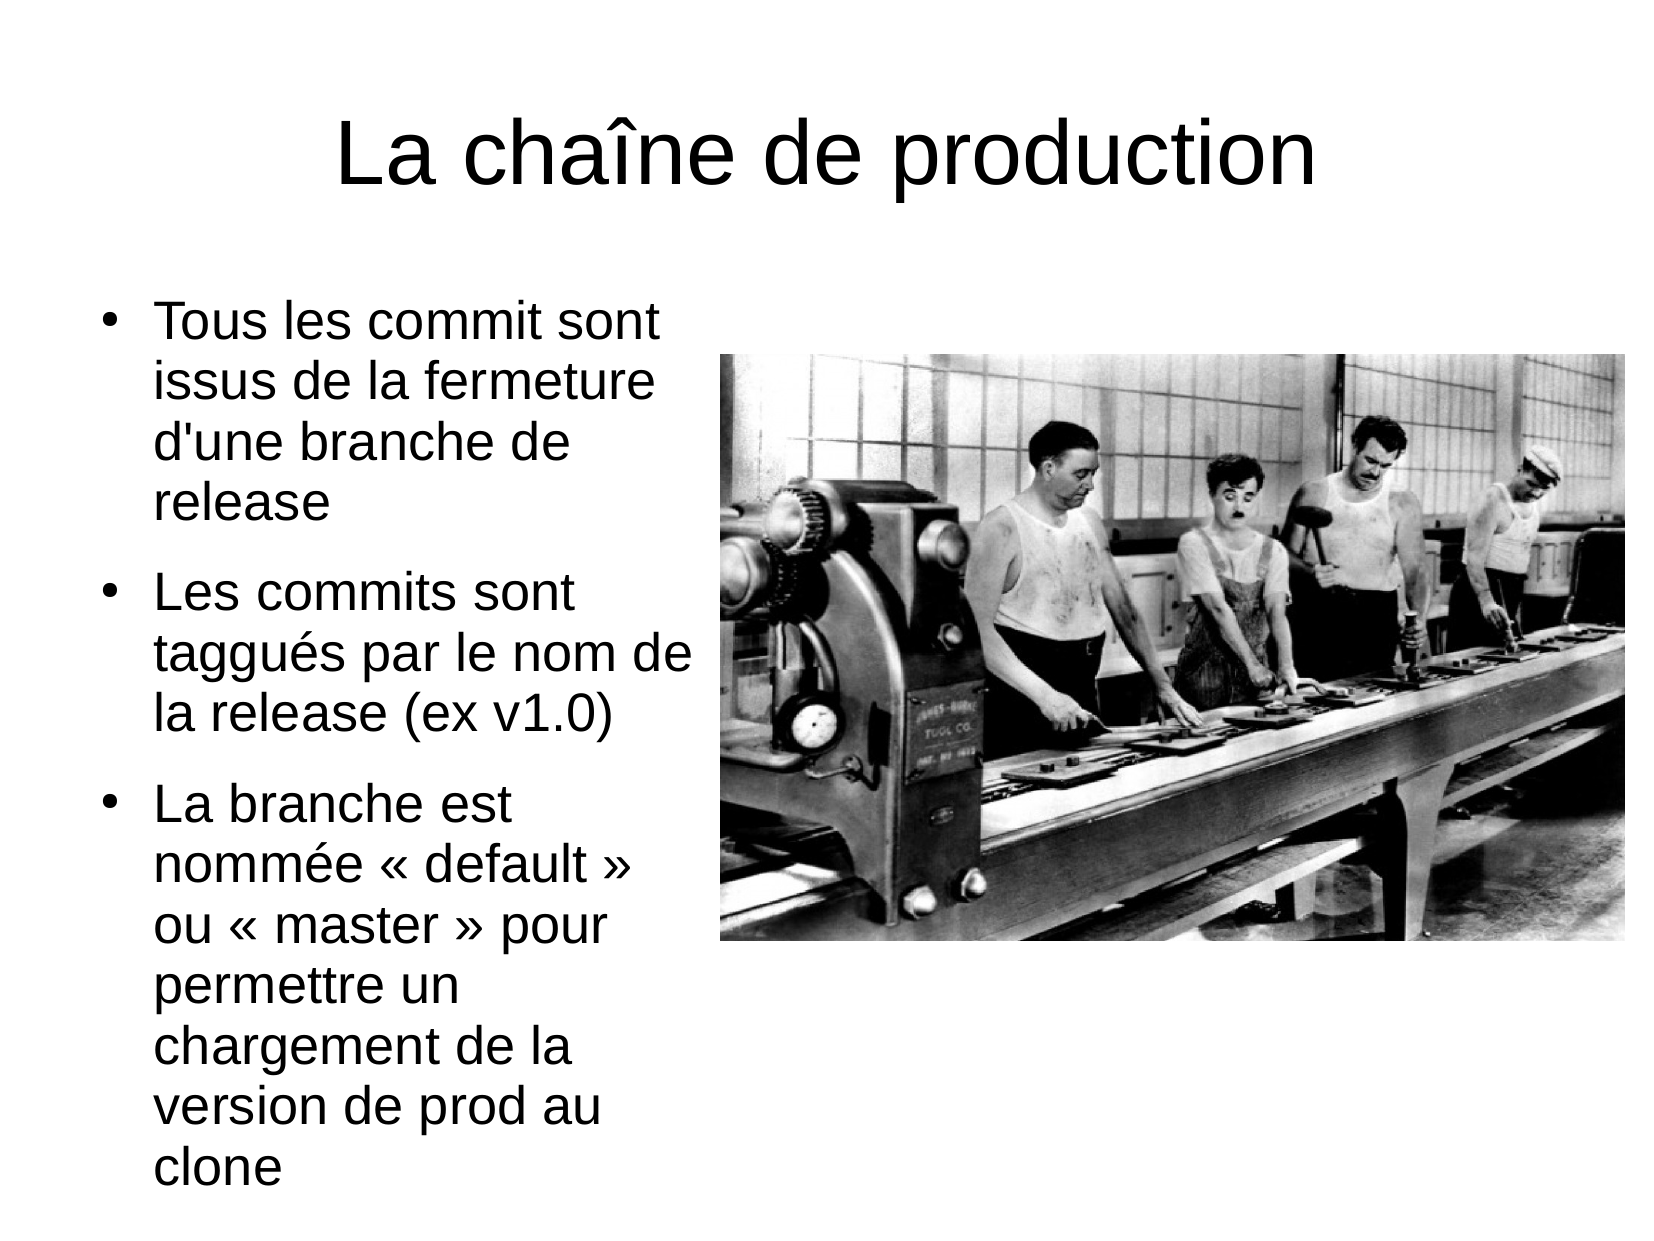

# La chaîne de production
Tous les commit sont issus de la fermeture d'une branche de release
Les commits sont taggués par le nom de la release (ex v1.0)
La branche est nommée « default » ou « master » pour permettre un chargement de la version de prod au clone